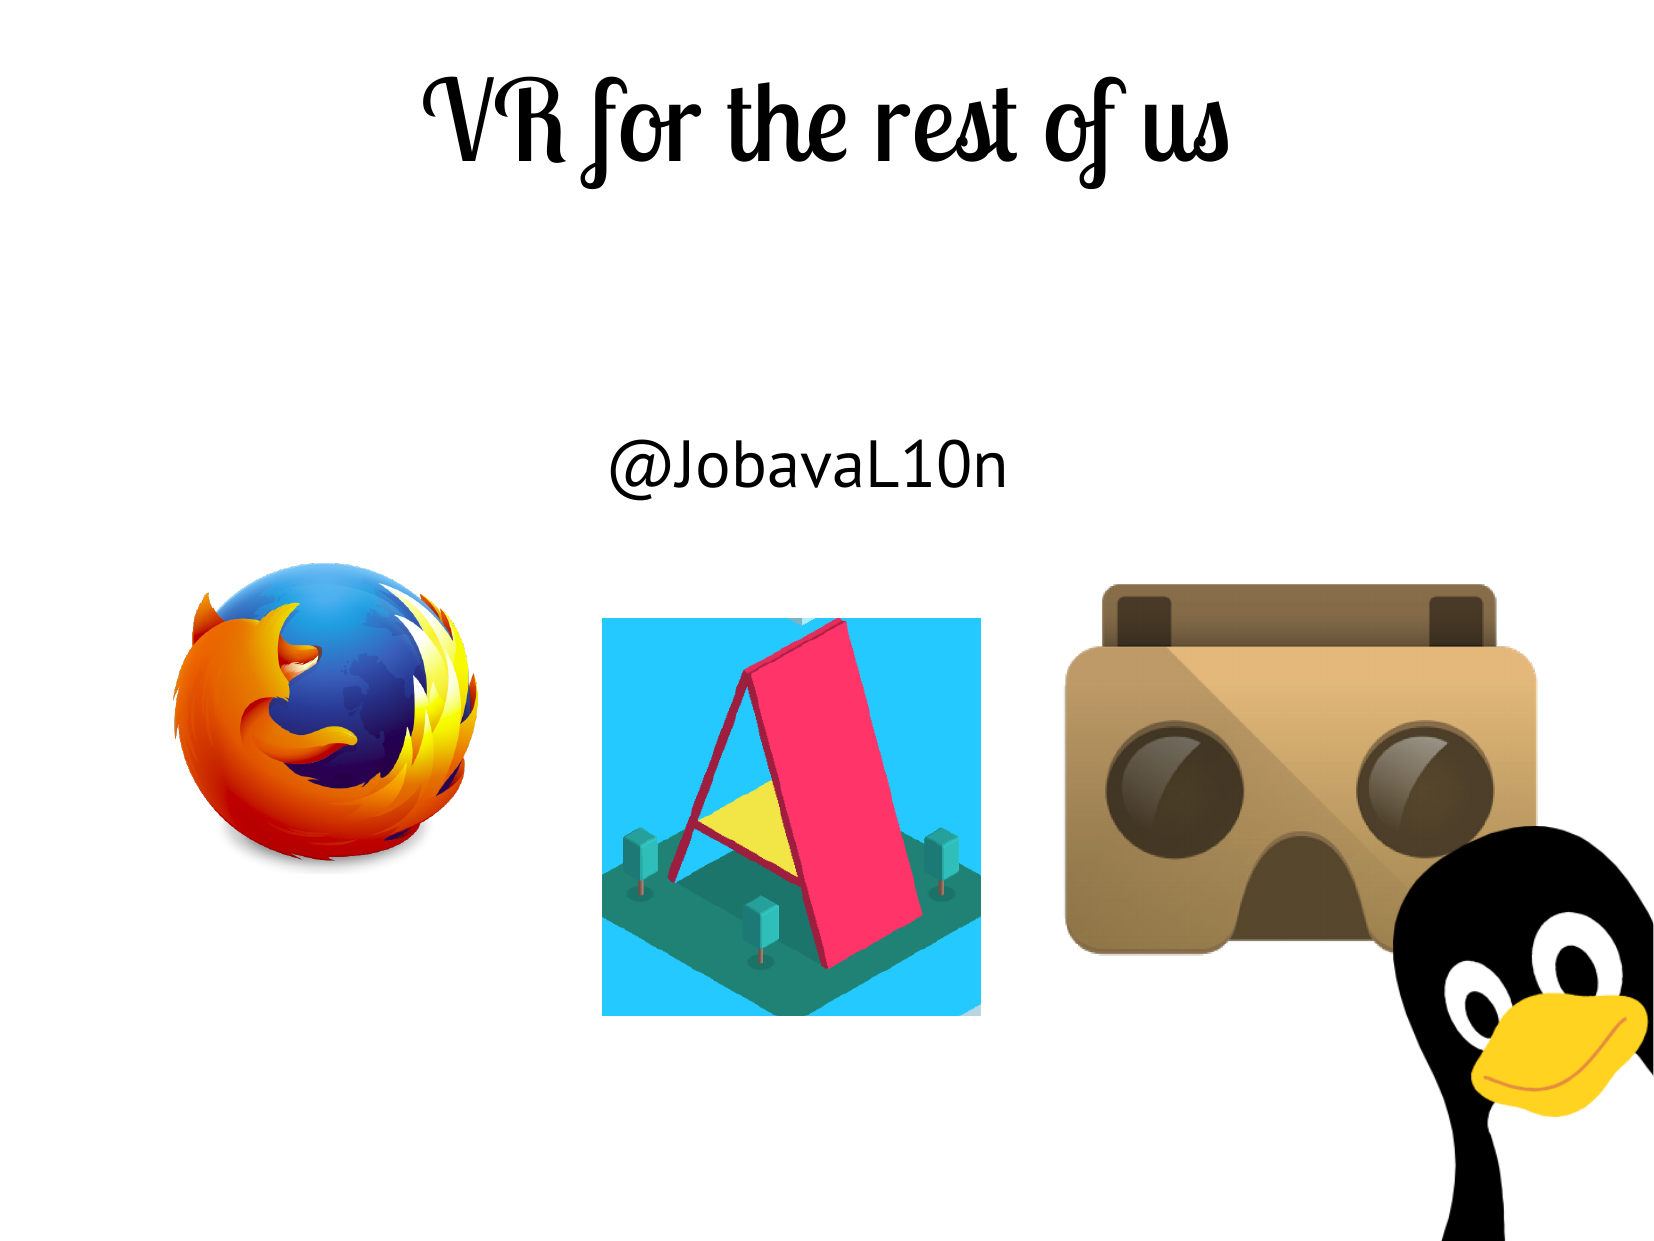

# VR for the rest of us
@JobavaL10n